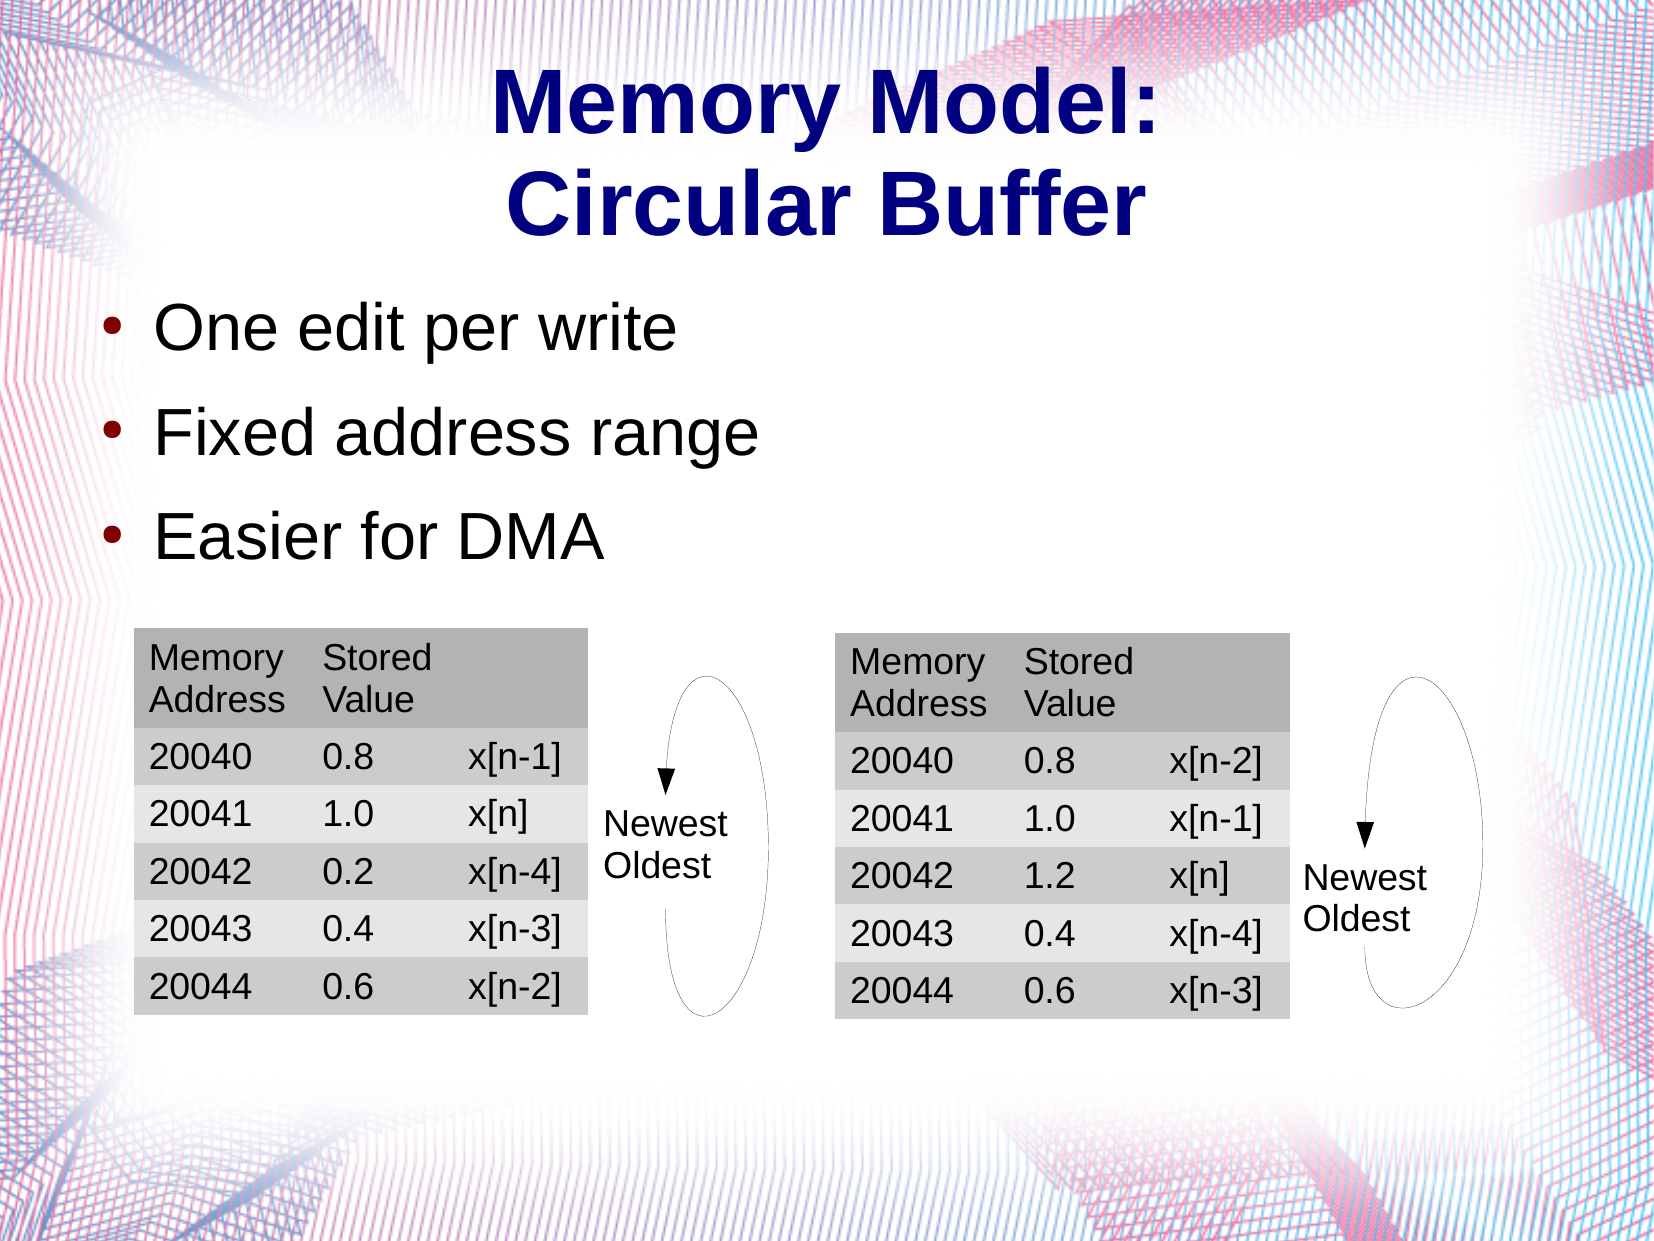

# Memory Model: Circular Buffer
One edit per write
Fixed address range
Easier for DMA
| Memory Address | Stored Value | |
| --- | --- | --- |
| 20040 | 0.8 | x[n-1] |
| 20041 | 1.0 | x[n] |
| 20042 | 0.2 | x[n-4] |
| 20043 | 0.4 | x[n-3] |
| 20044 | 0.6 | x[n-2] |
| Memory Address | Stored Value | |
| --- | --- | --- |
| 20040 | 0.8 | x[n-2] |
| 20041 | 1.0 | x[n-1] |
| 20042 | 1.2 | x[n] |
| 20043 | 0.4 | x[n-4] |
| 20044 | 0.6 | x[n-3] |
Newest
Oldest
Newest
Oldest